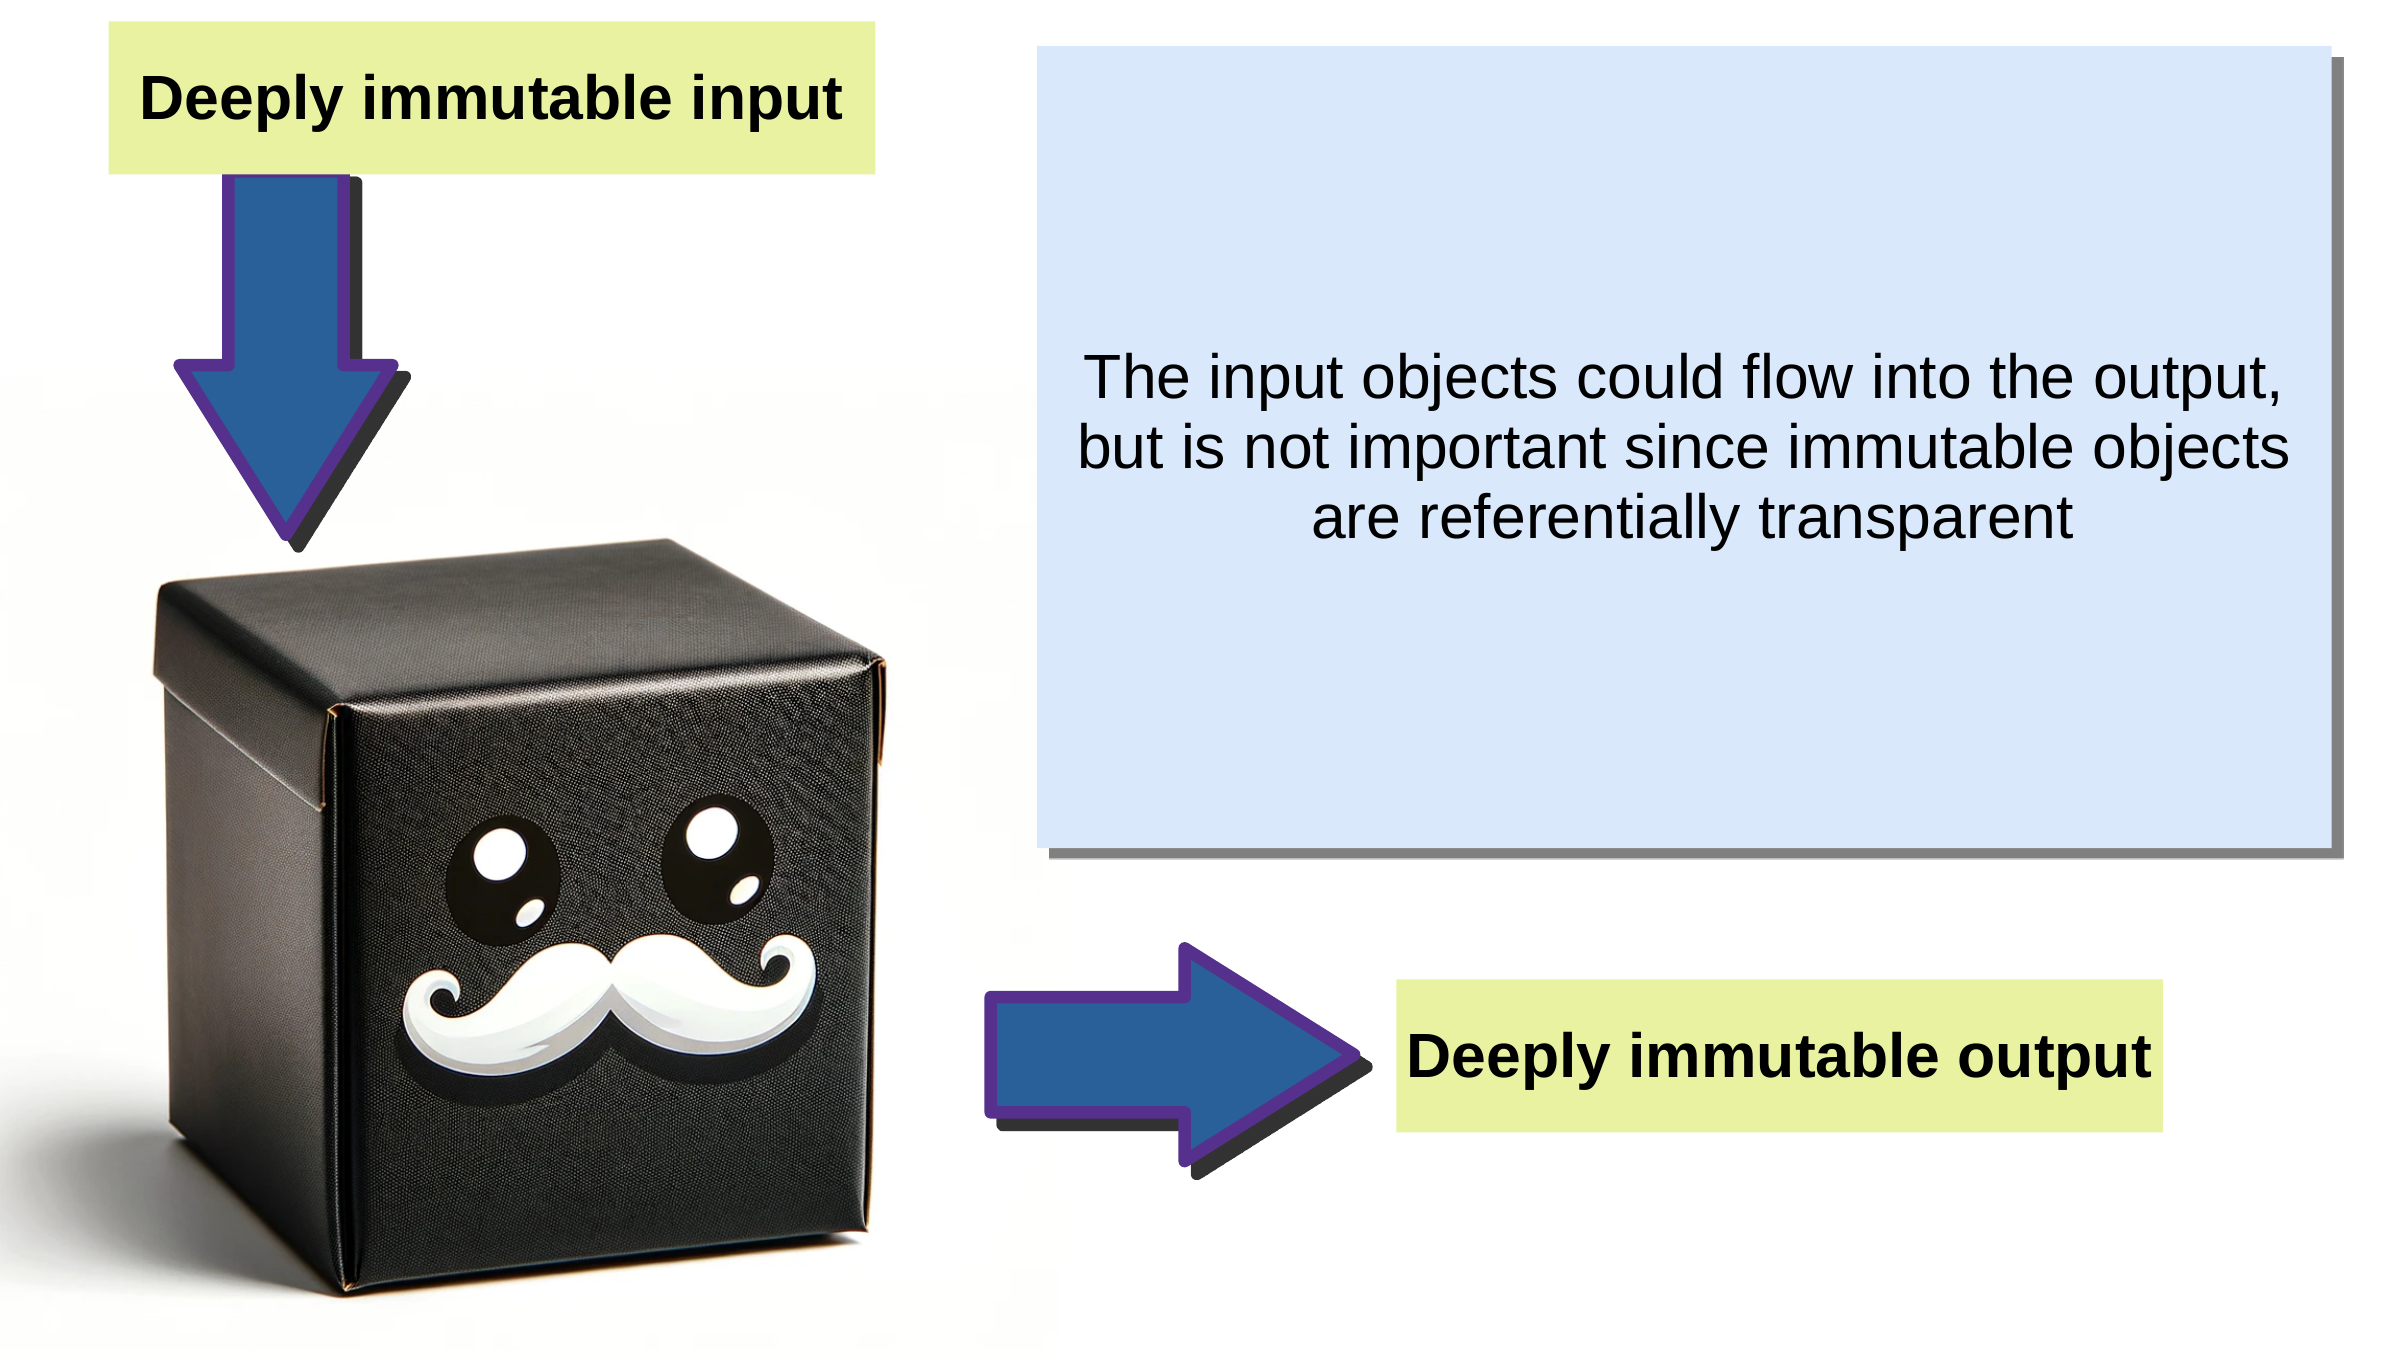

Deeply immutable input
The input objects could flow into the output,
but is not important since immutable objects
 are referentially transparent
Deeply immutable output